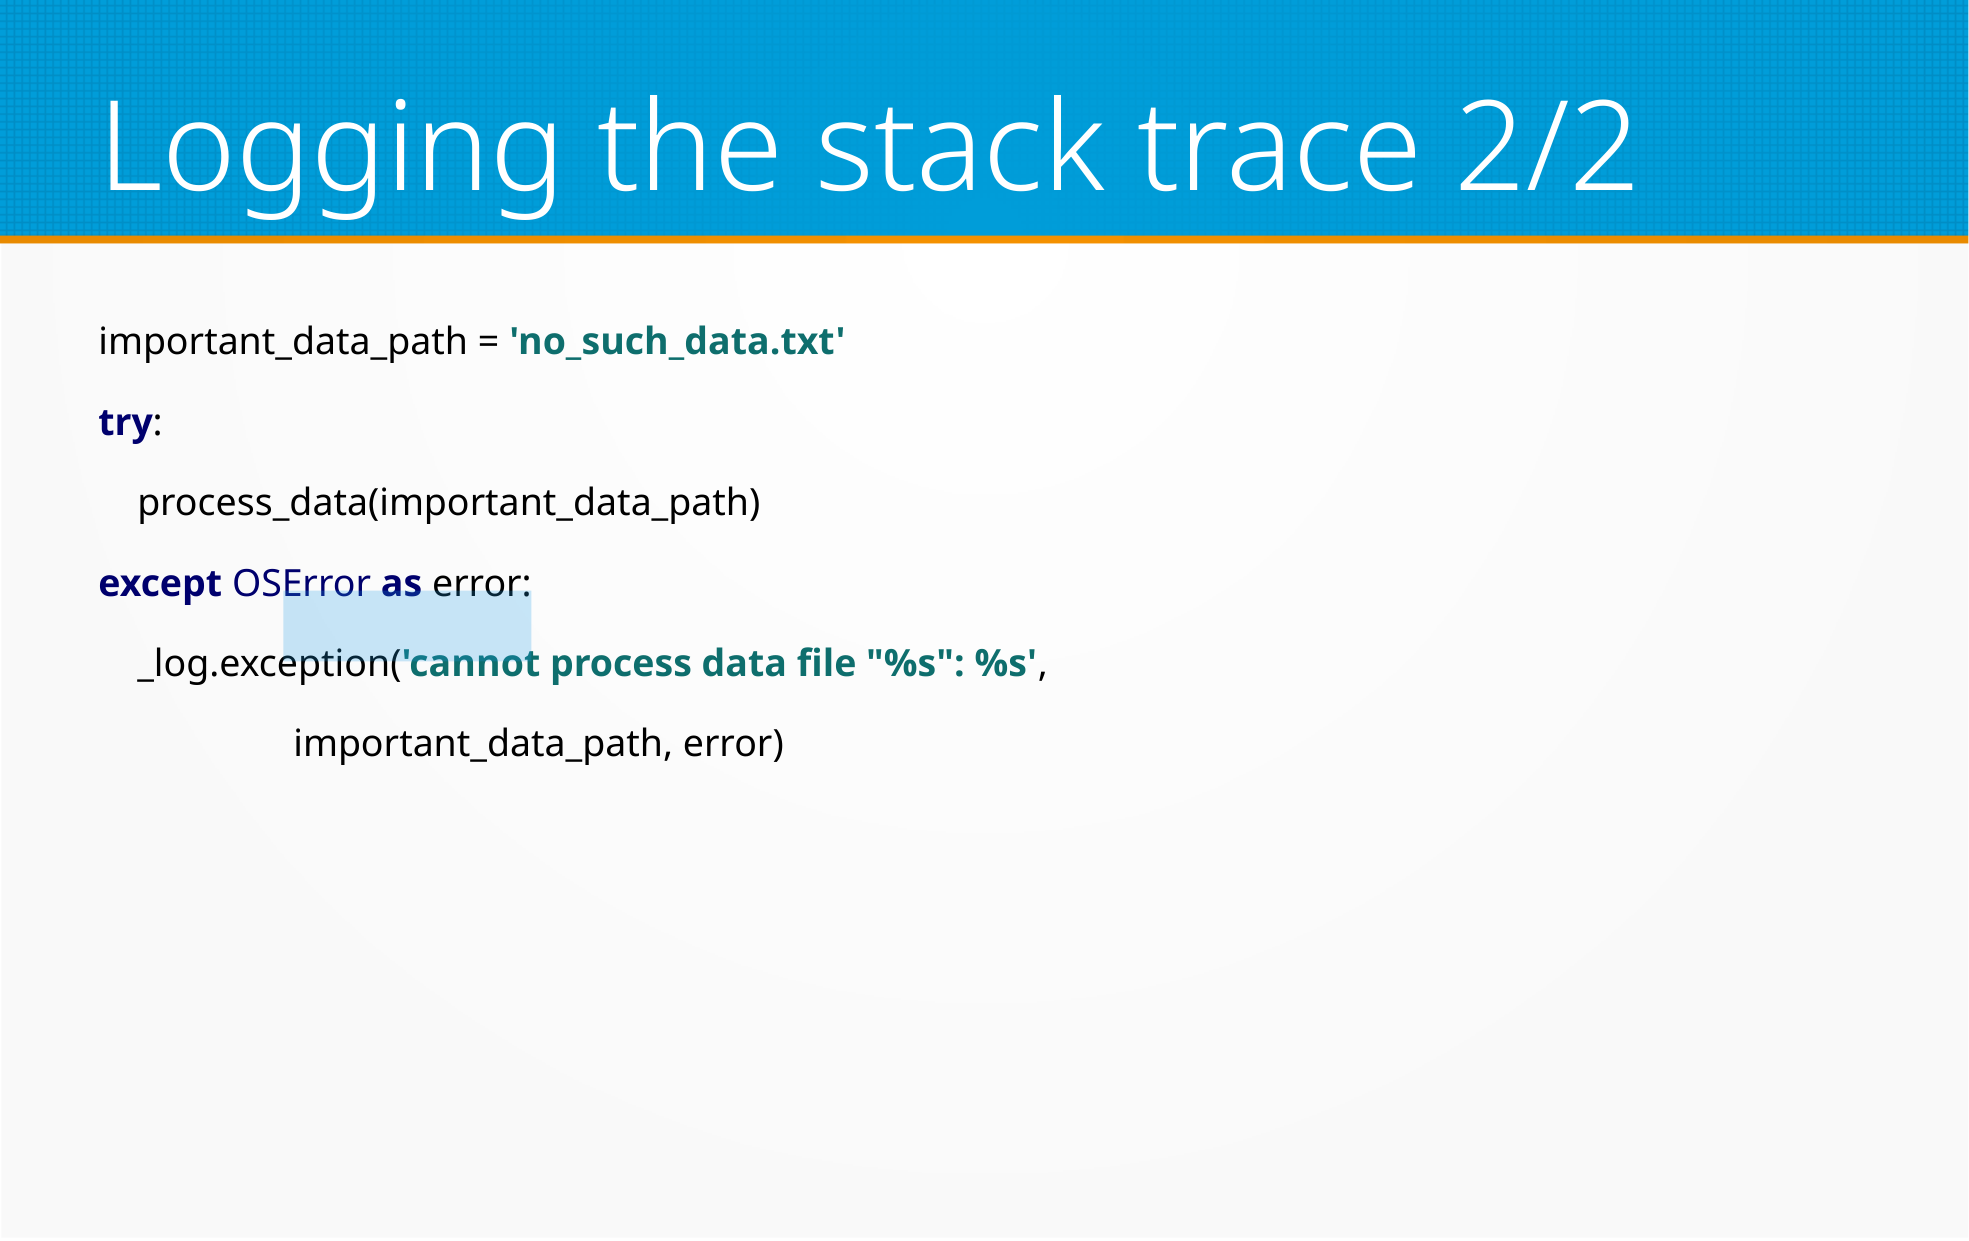

# Logging the stack trace 2/2
important_data_path = 'no_such_data.txt'
try:
 process_data(important_data_path)
except OSError as error:
 _log.exception('cannot process data file "%s": %s',
 important_data_path, error)